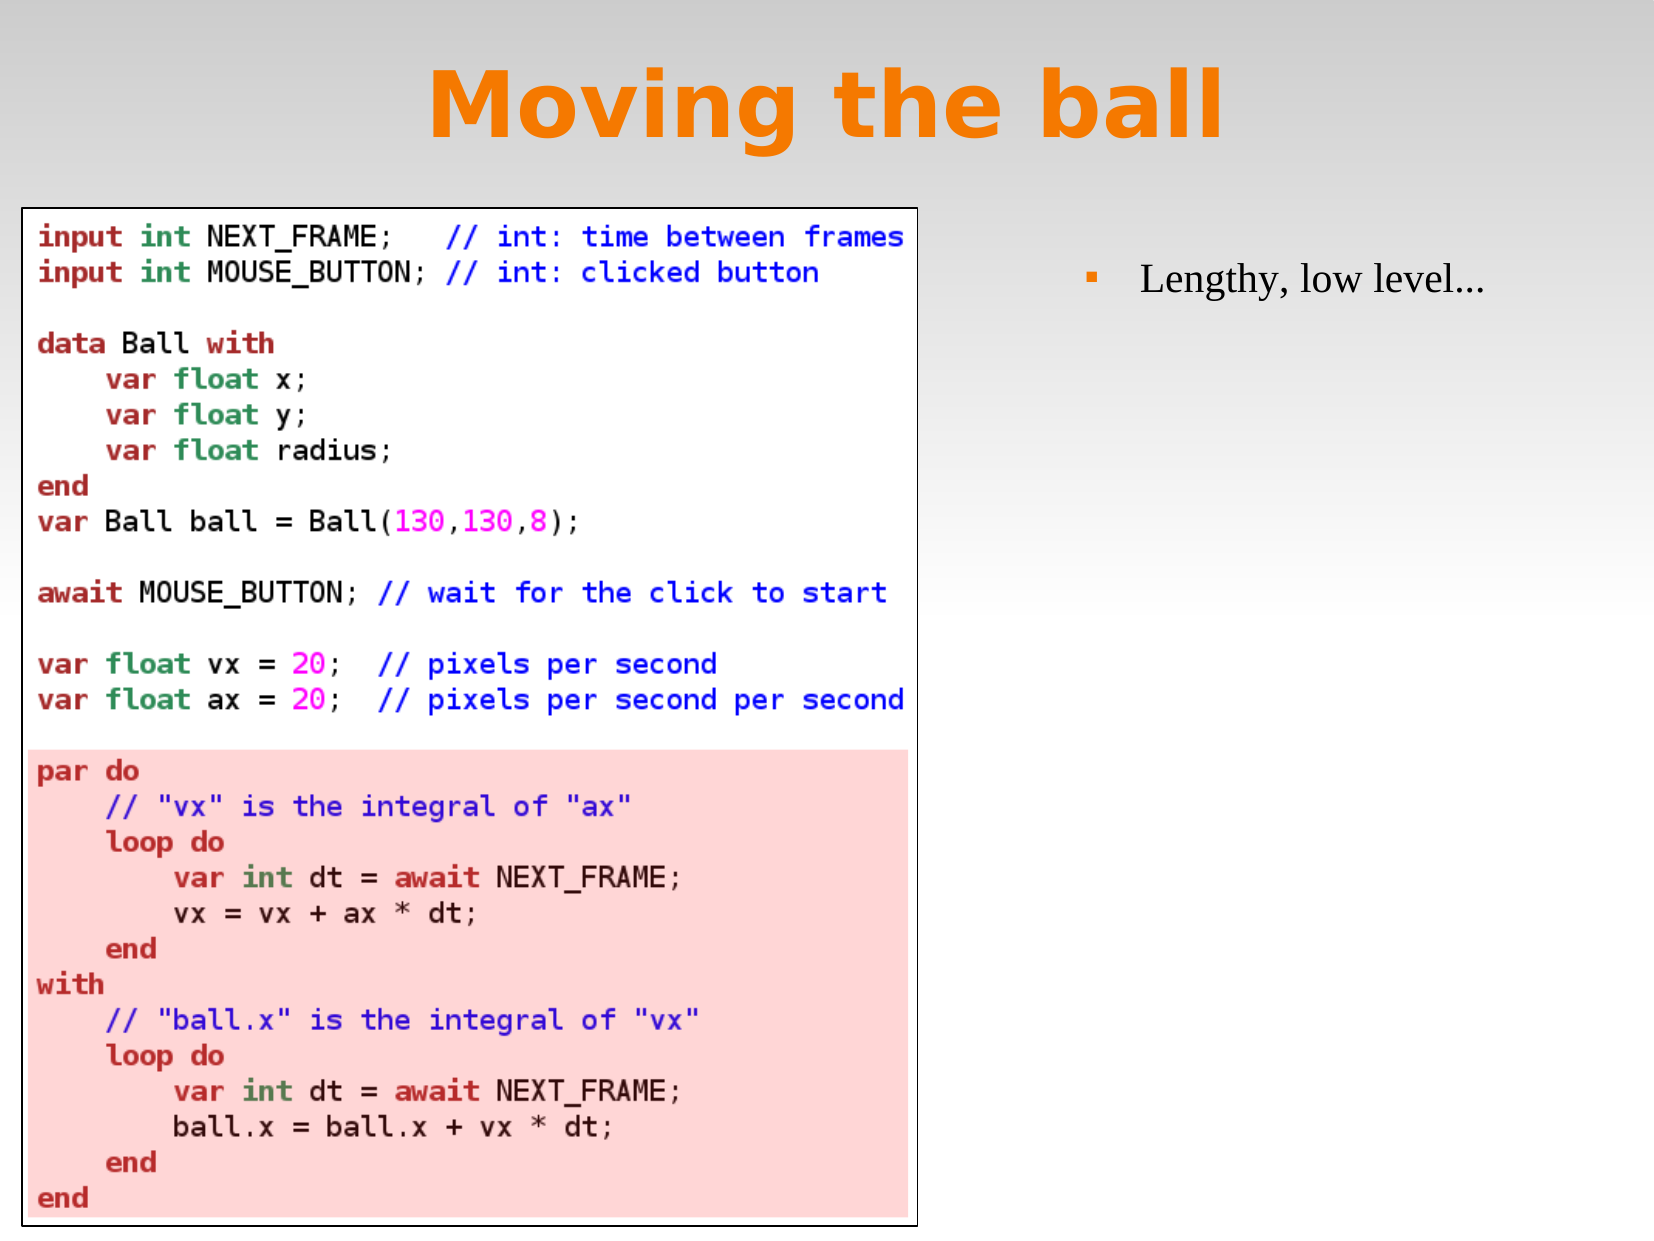

# Moving the ball
Lengthy, low level...